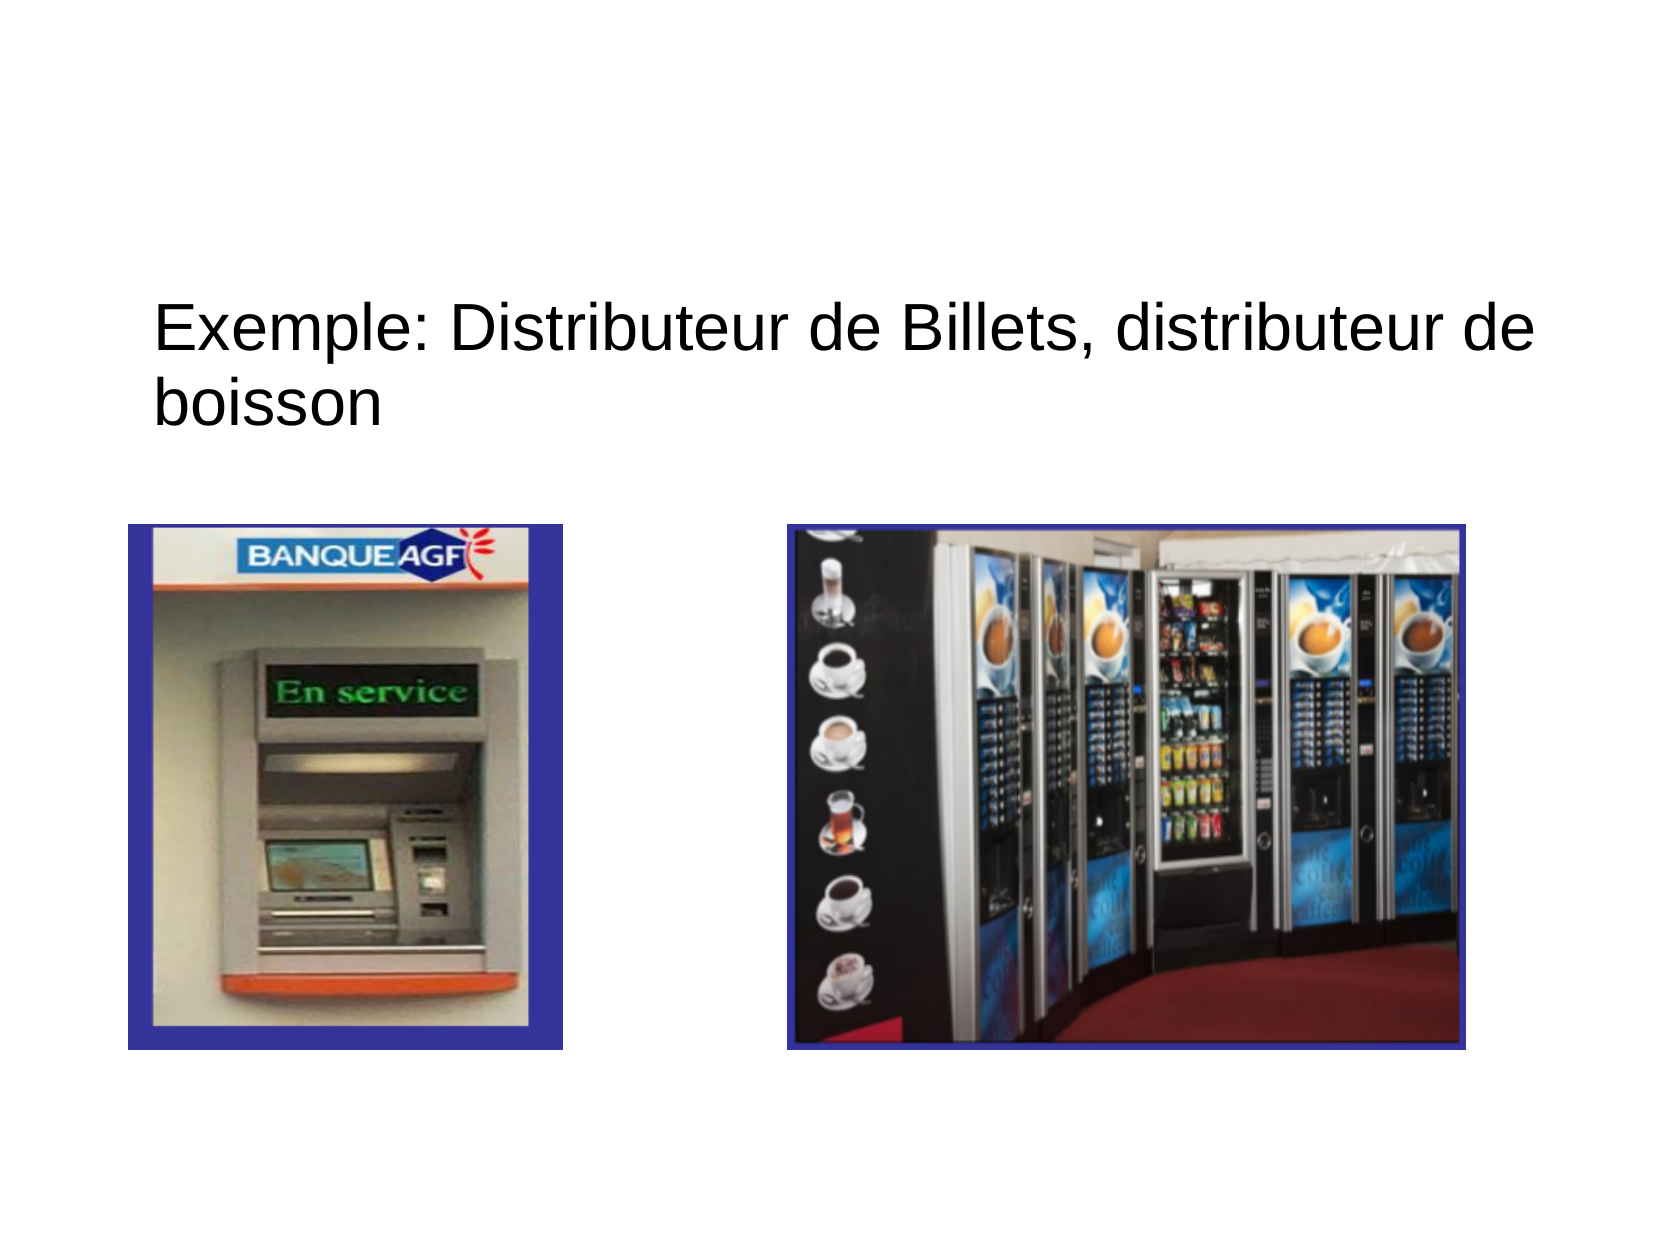

# Exemple: Distributeur de Billets, distributeur de boisson